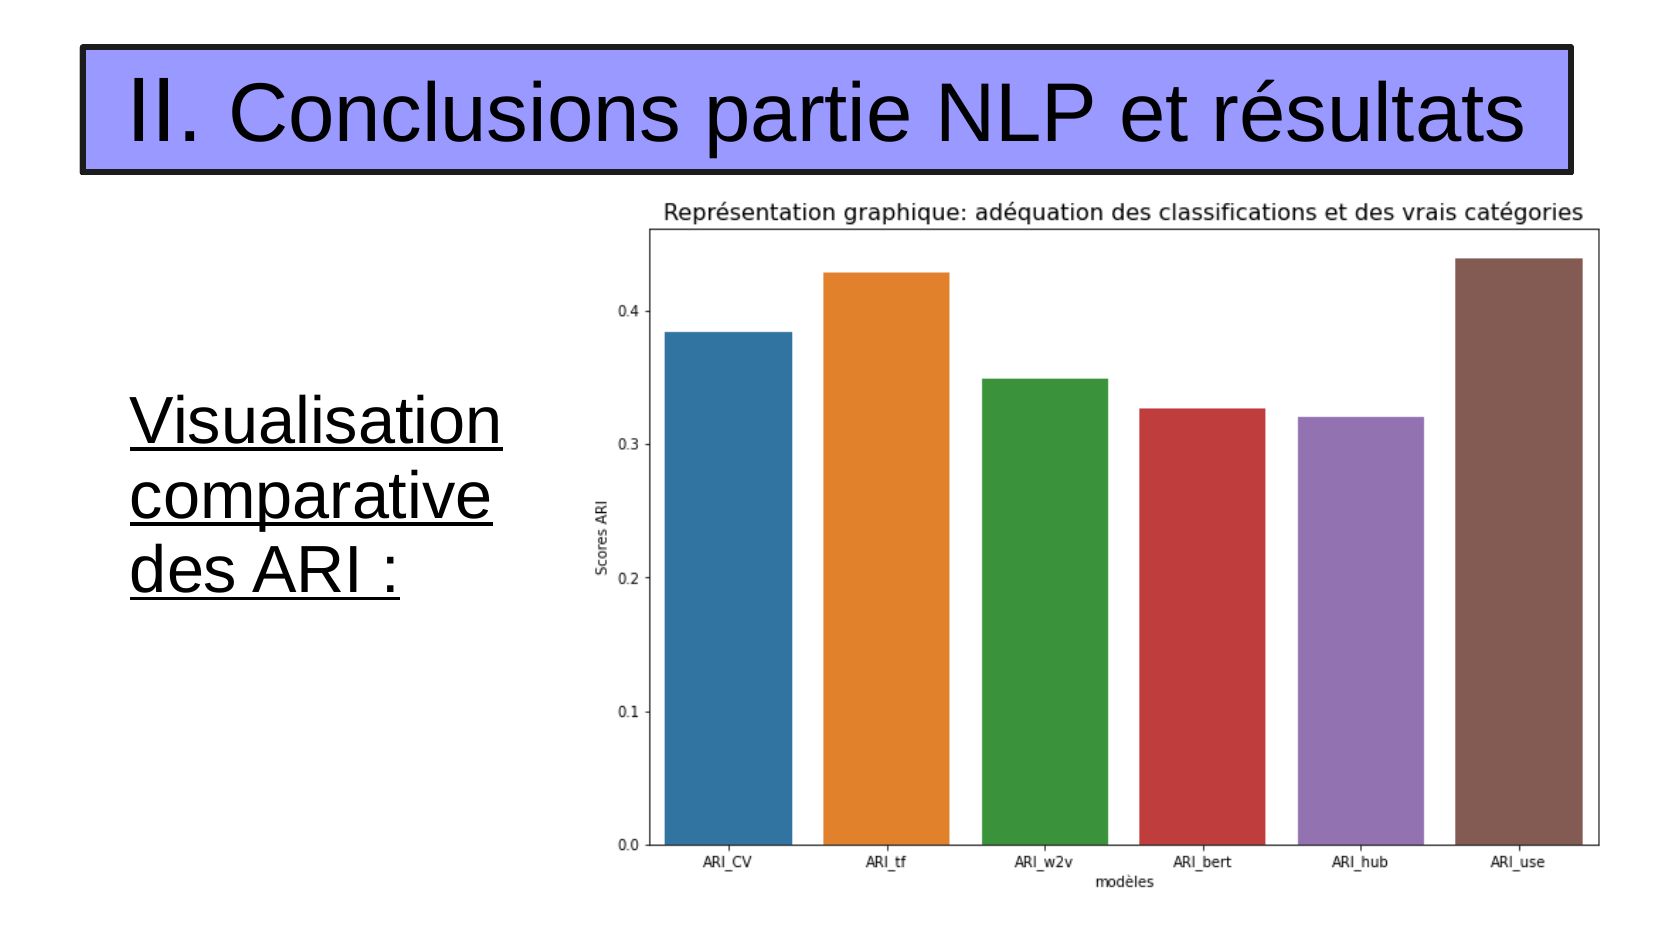

#
II. Conclusions partie NLP et résultats
Visualisation comparative des ARI :